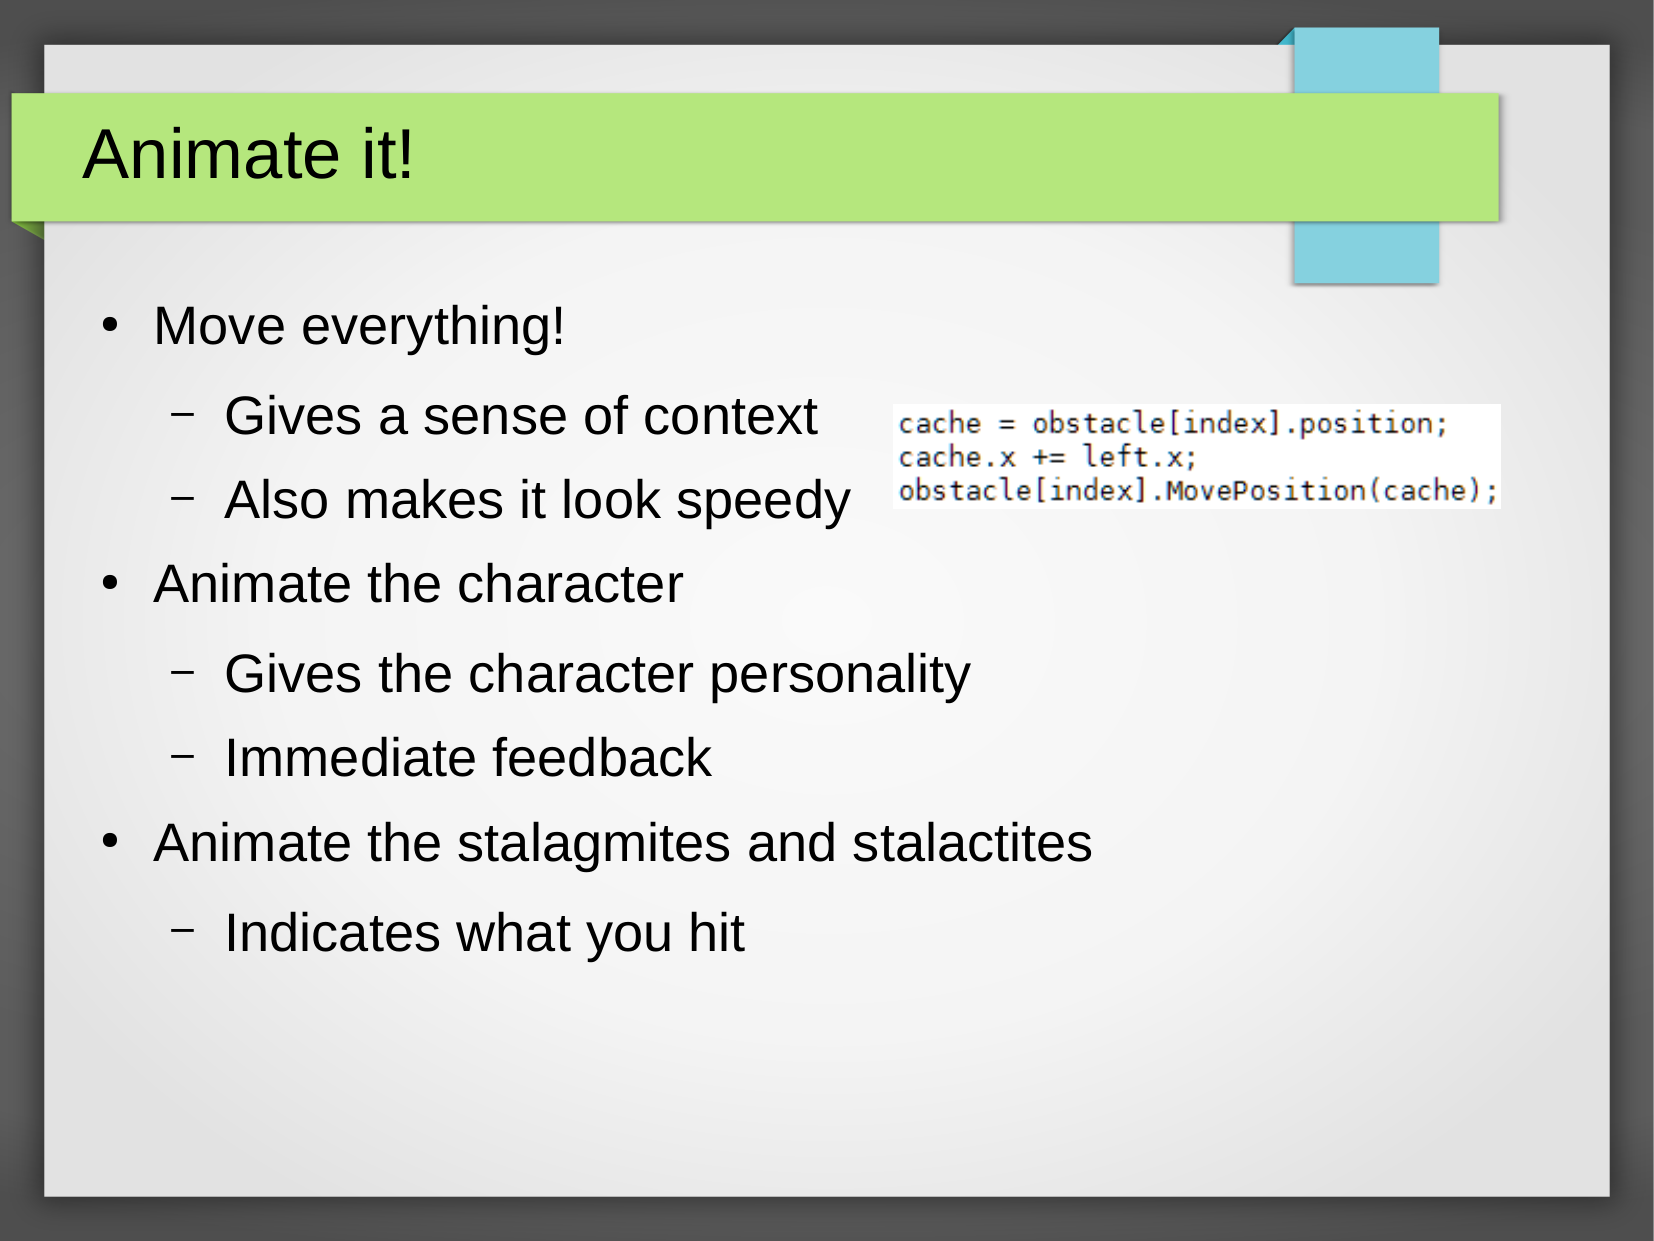

# Animate it!
Move everything!
Gives a sense of context
Also makes it look speedy
Animate the character
Gives the character personality
Immediate feedback
Animate the stalagmites and stalactites
Indicates what you hit